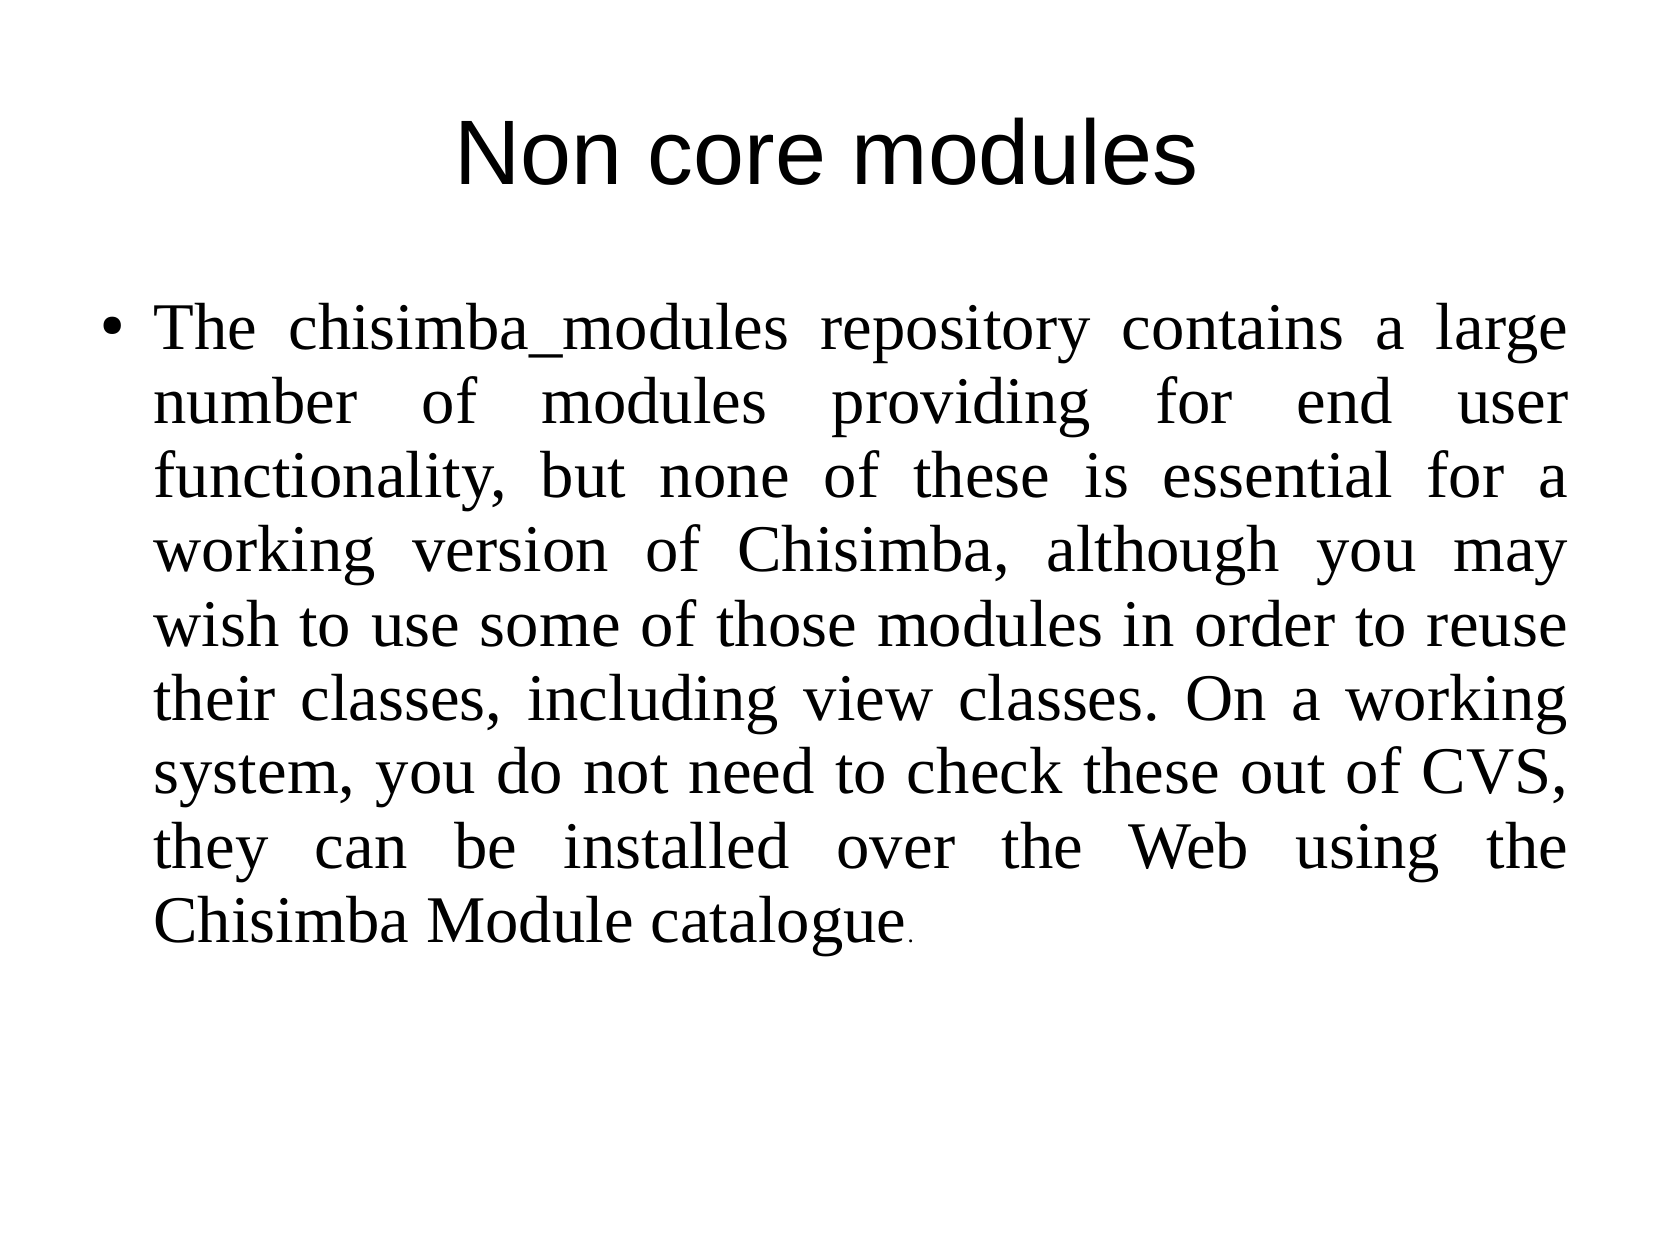

# Non core modules
The chisimba_modules repository contains a large number of modules providing for end user functionality, but none of these is essential for a working version of Chisimba, although you may wish to use some of those modules in order to reuse their classes, including view classes. On a working system, you do not need to check these out of CVS, they can be installed over the Web using the Chisimba Module catalogue.